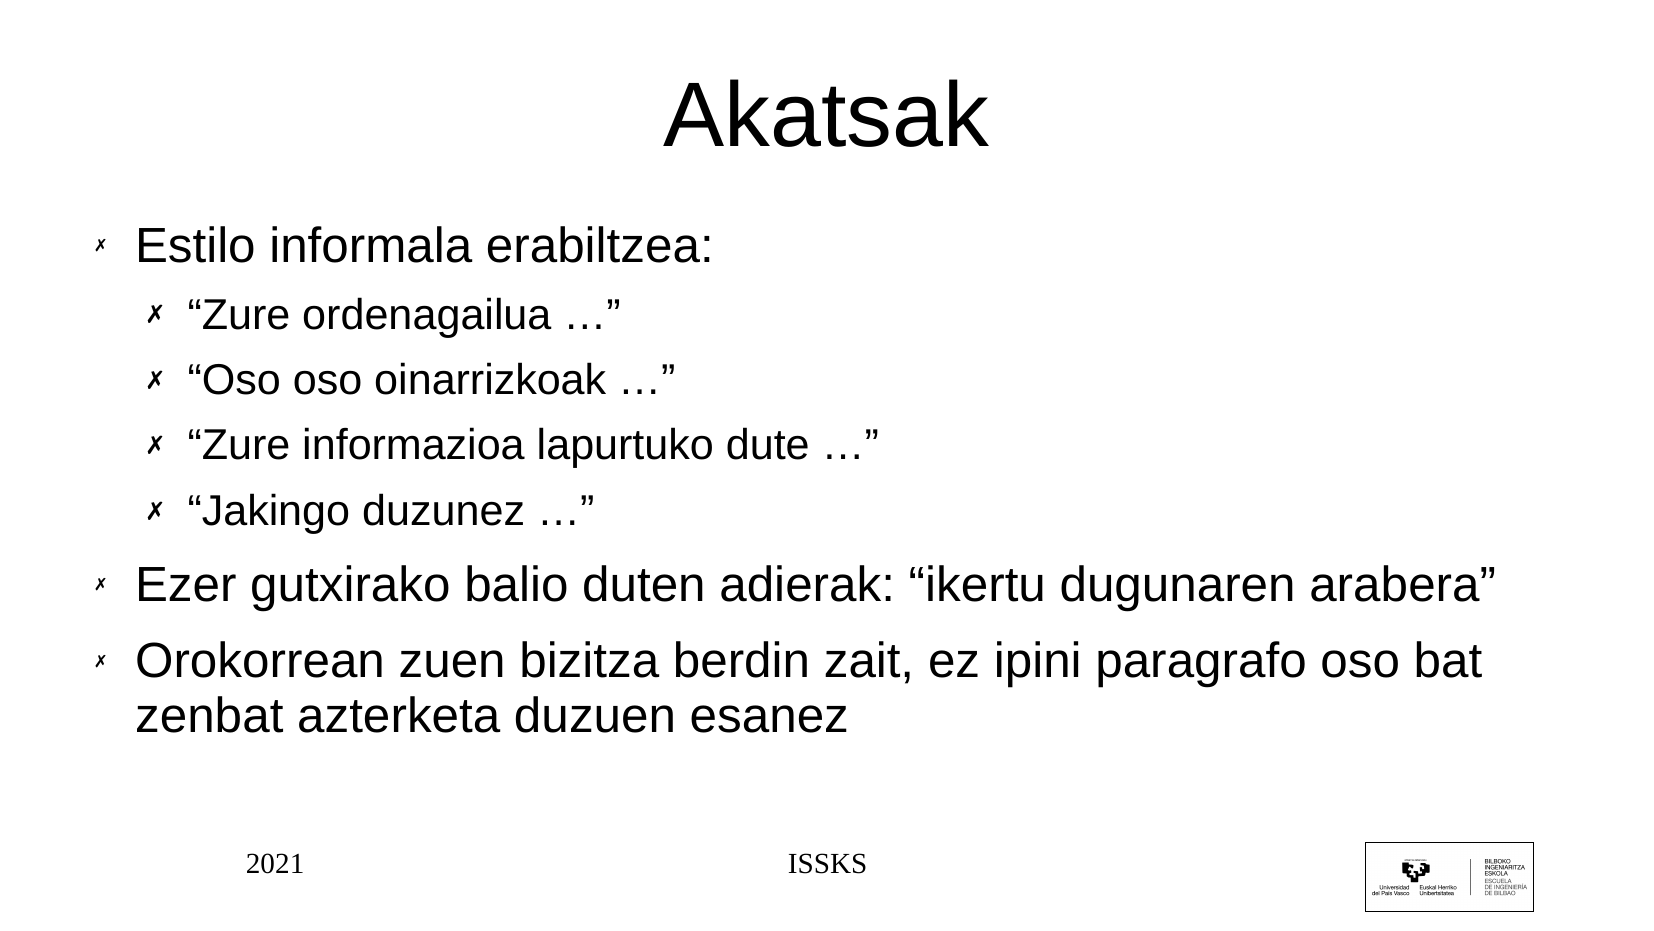

# Akatsak
Estilo informala erabiltzea:
“Zure ordenagailua …”
“Oso oso oinarrizkoak …”
“Zure informazioa lapurtuko dute …”
“Jakingo duzunez …”
Ezer gutxirako balio duten adierak: “ikertu dugunaren arabera”
Orokorrean zuen bizitza berdin zait, ez ipini paragrafo oso bat zenbat azterketa duzuen esanez